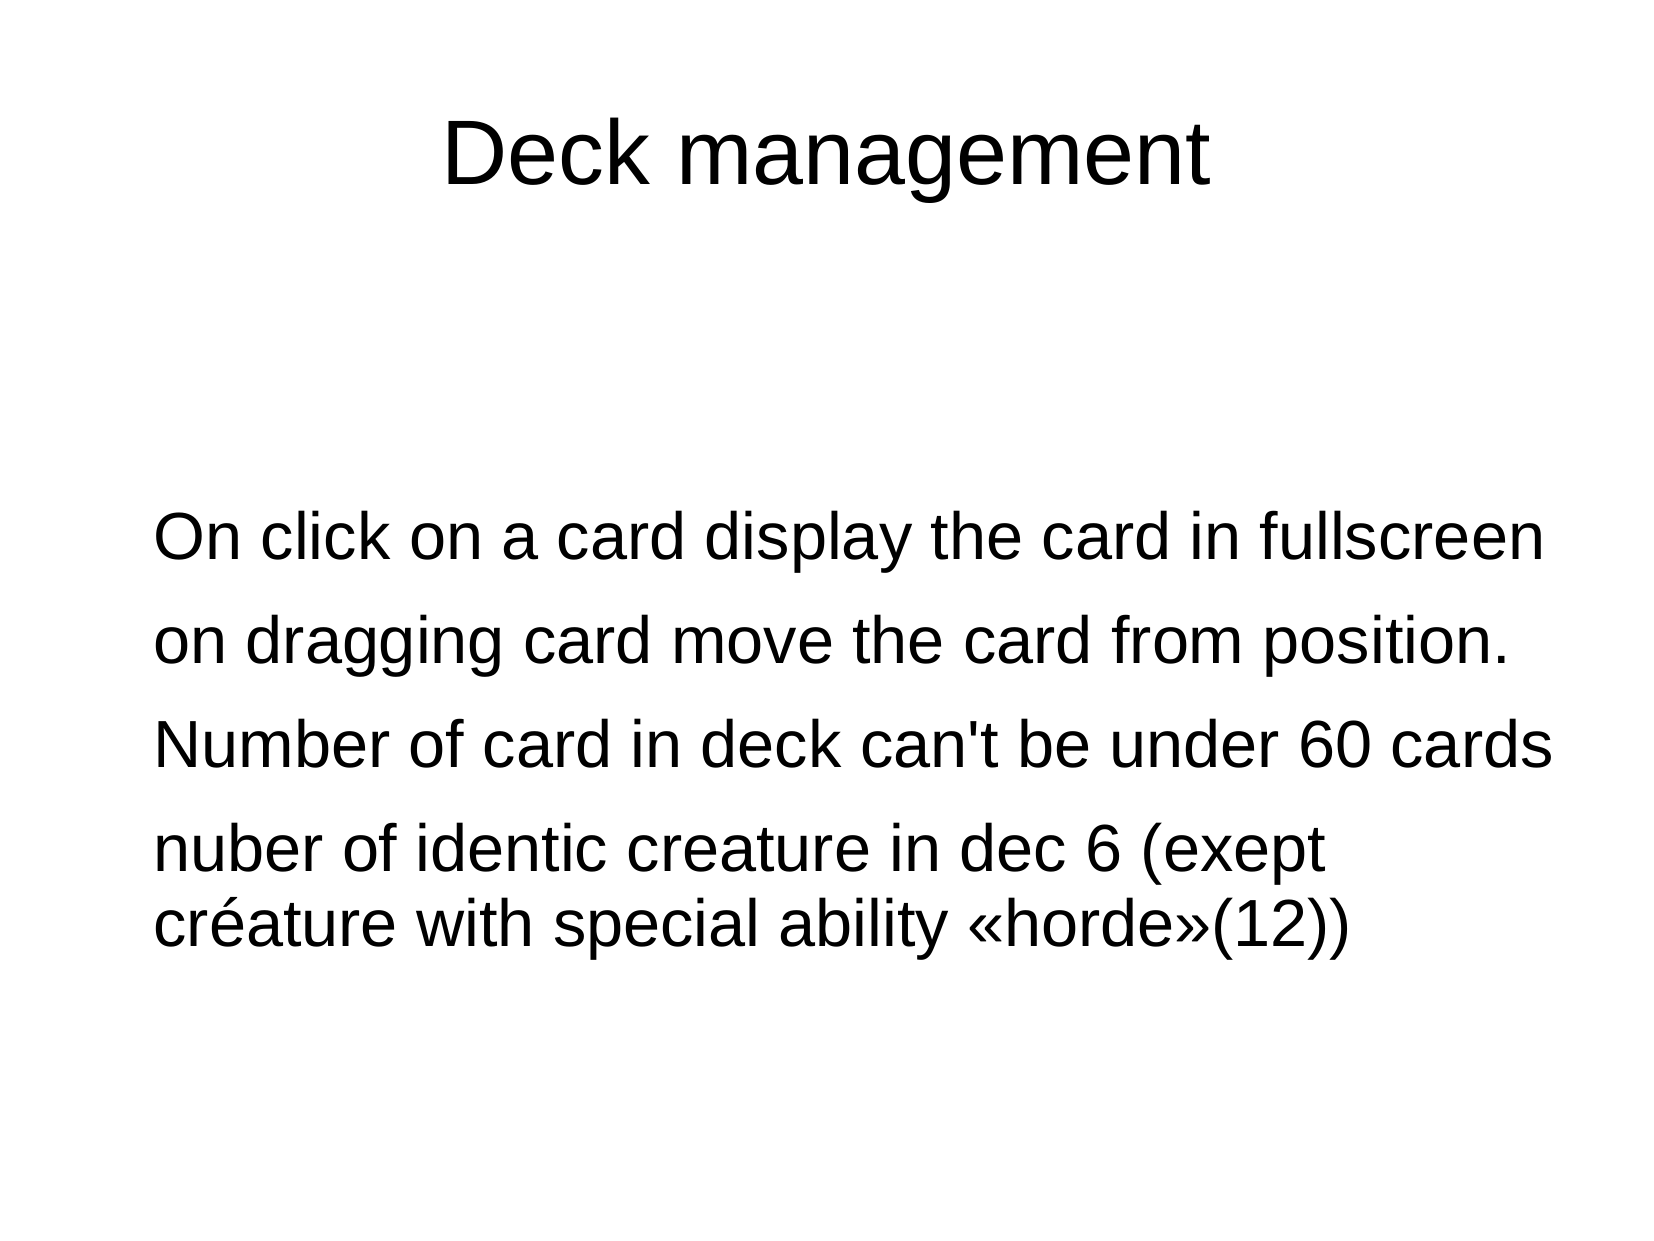

# Deck management
On click on a card display the card in fullscreen
on dragging card move the card from position.
Number of card in deck can't be under 60 cards
nuber of identic creature in dec 6 (exept créature with special ability «horde»(12))